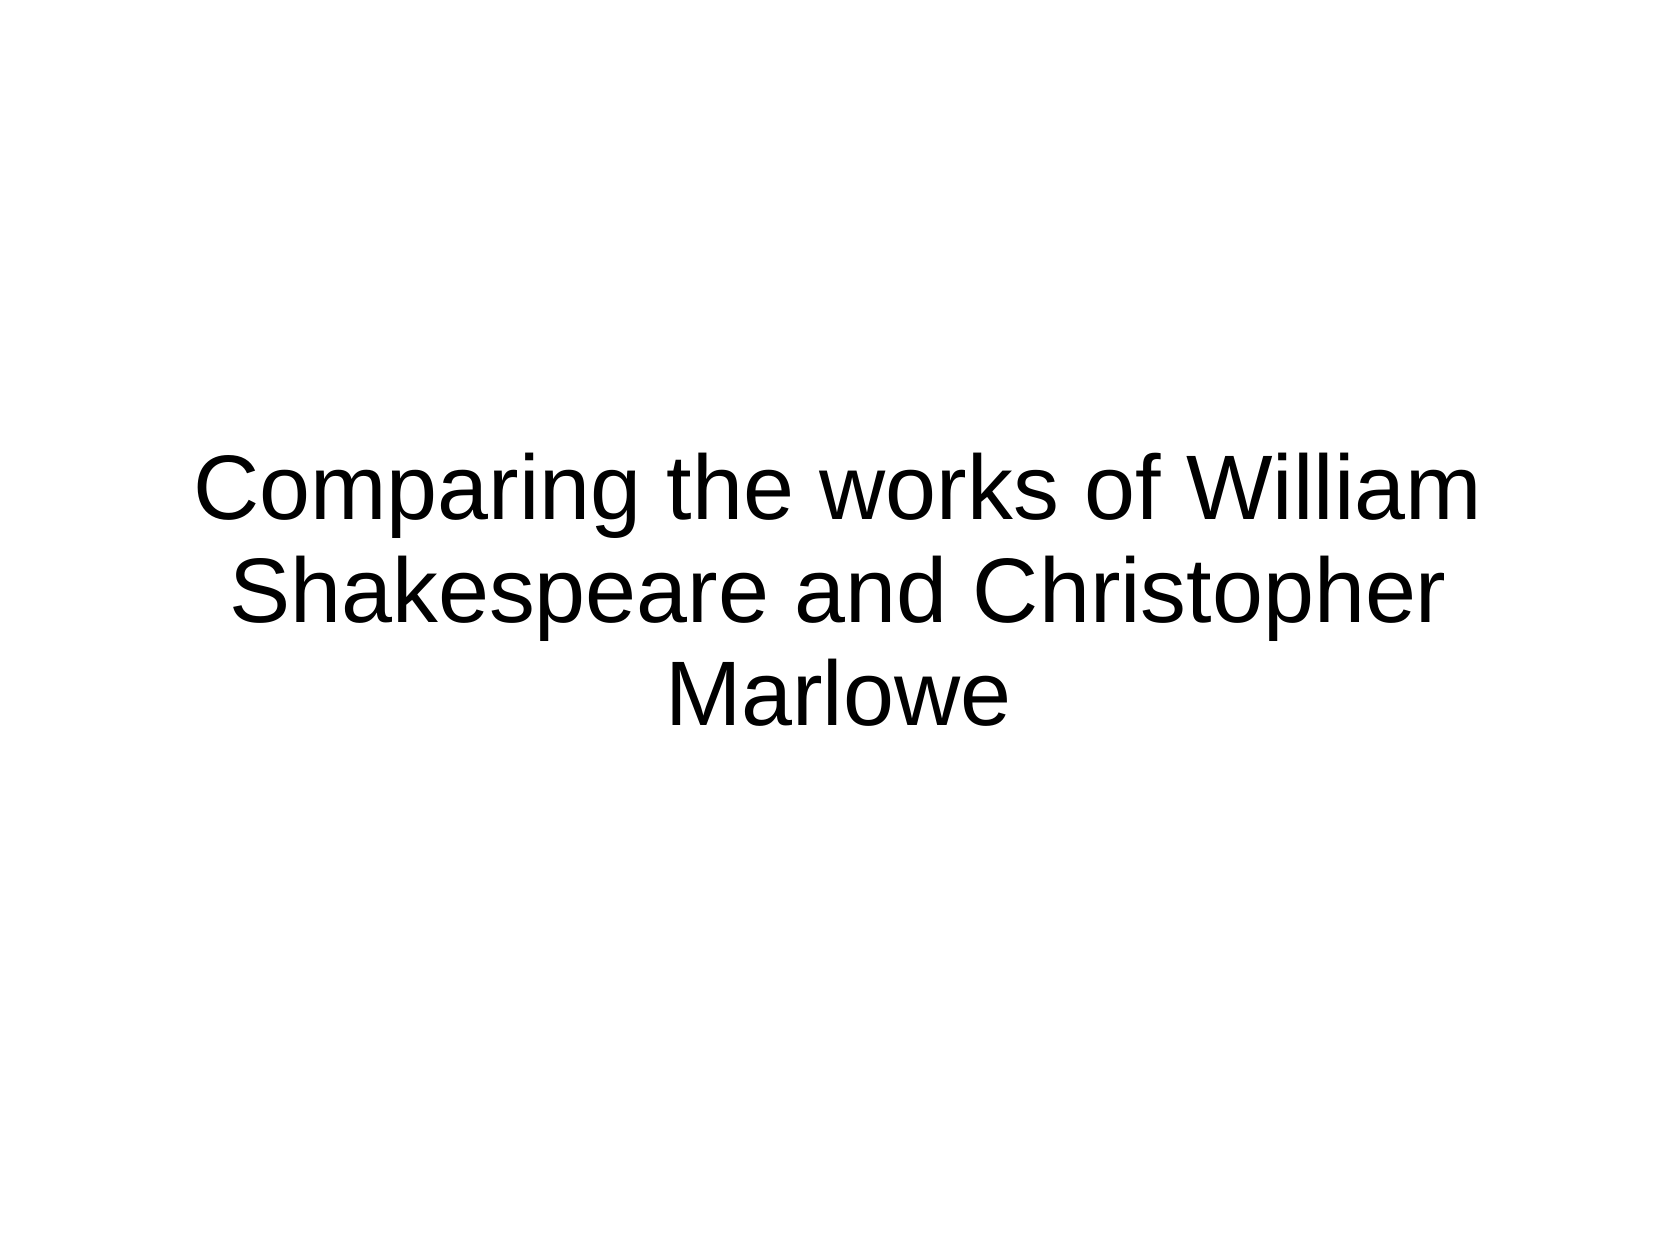

# Comparing the works of William Shakespeare and Christopher Marlowe